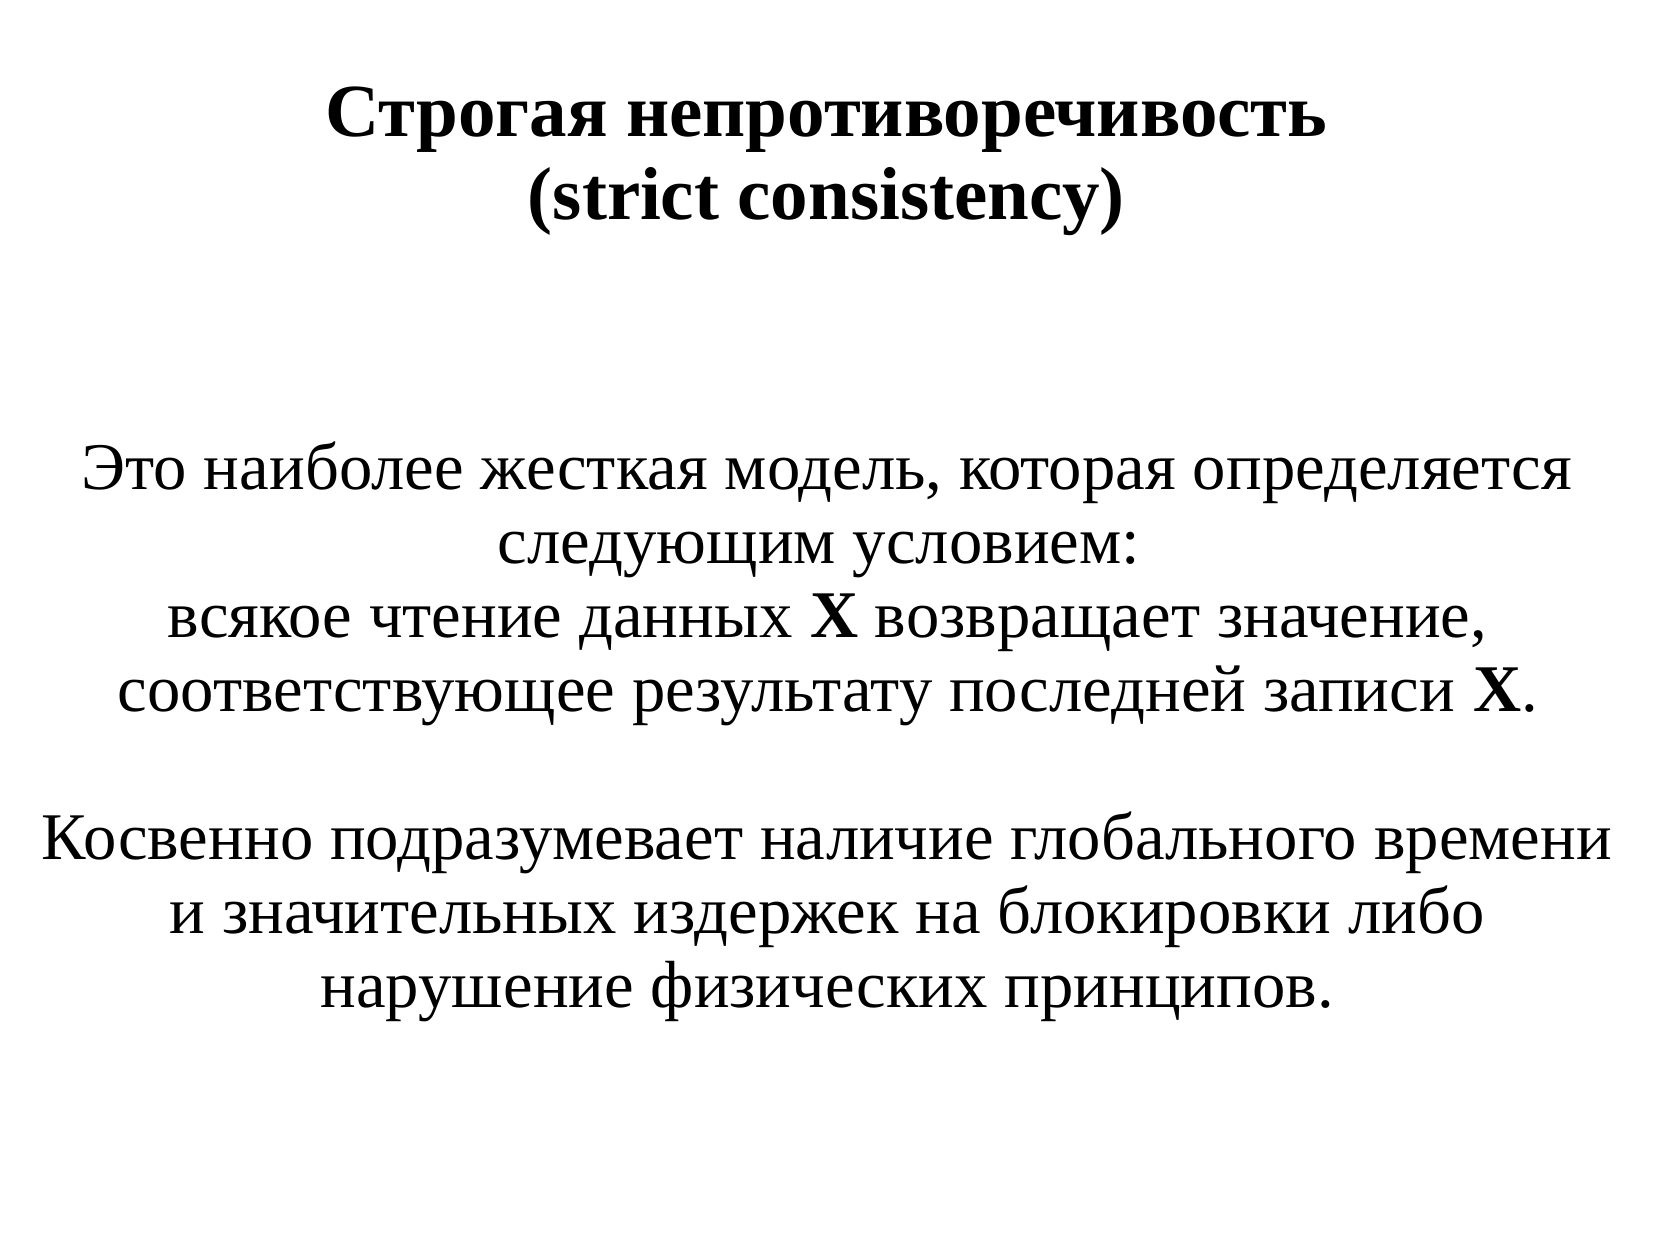

# Строгая непротиворечивость (strict consistency)
Это наиболее жесткая модель, которая определяется следующим условием:
всякое чтение данных X возвращает значение, соответствующее результату последней записи X.
Косвенно подразумевает наличие глобального времени и значительных издержек на блокировки либо нарушение физических принципов.